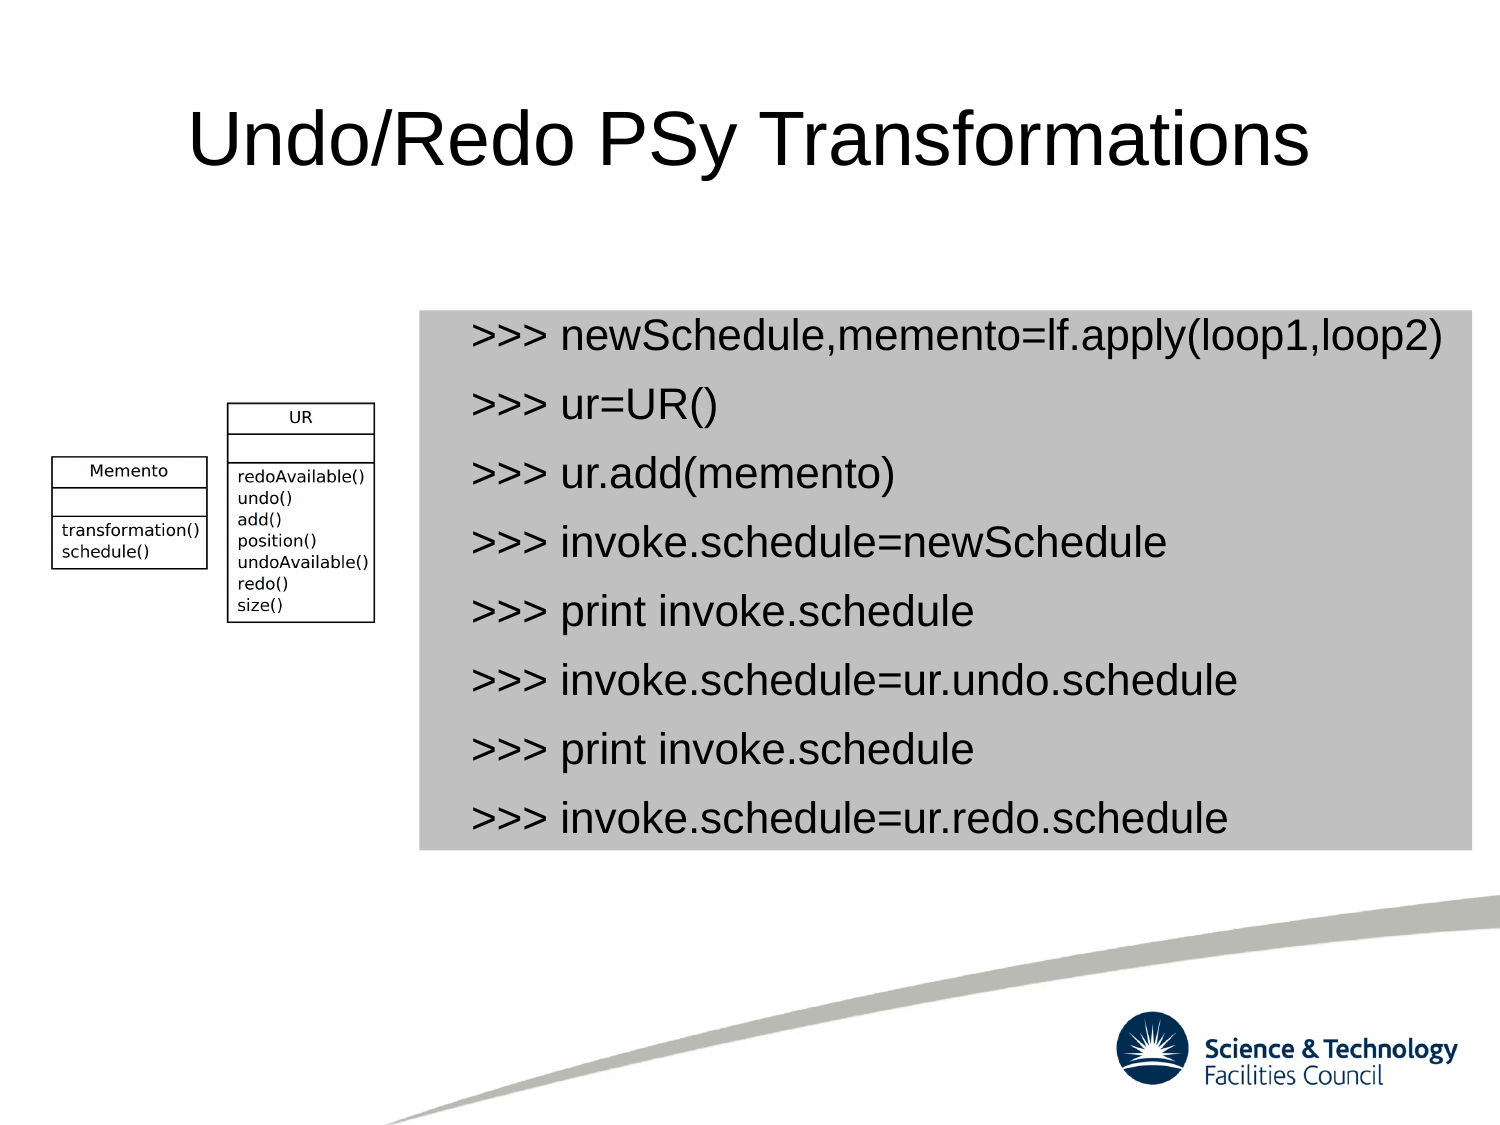

# Undo/Redo PSy Transformations
>>> newSchedule,memento=lf.apply(loop1,loop2)
>>> ur=UR()
>>> ur.add(memento)
>>> invoke.schedule=newSchedule
>>> print invoke.schedule
>>> invoke.schedule=ur.undo.schedule
>>> print invoke.schedule
>>> invoke.schedule=ur.redo.schedule